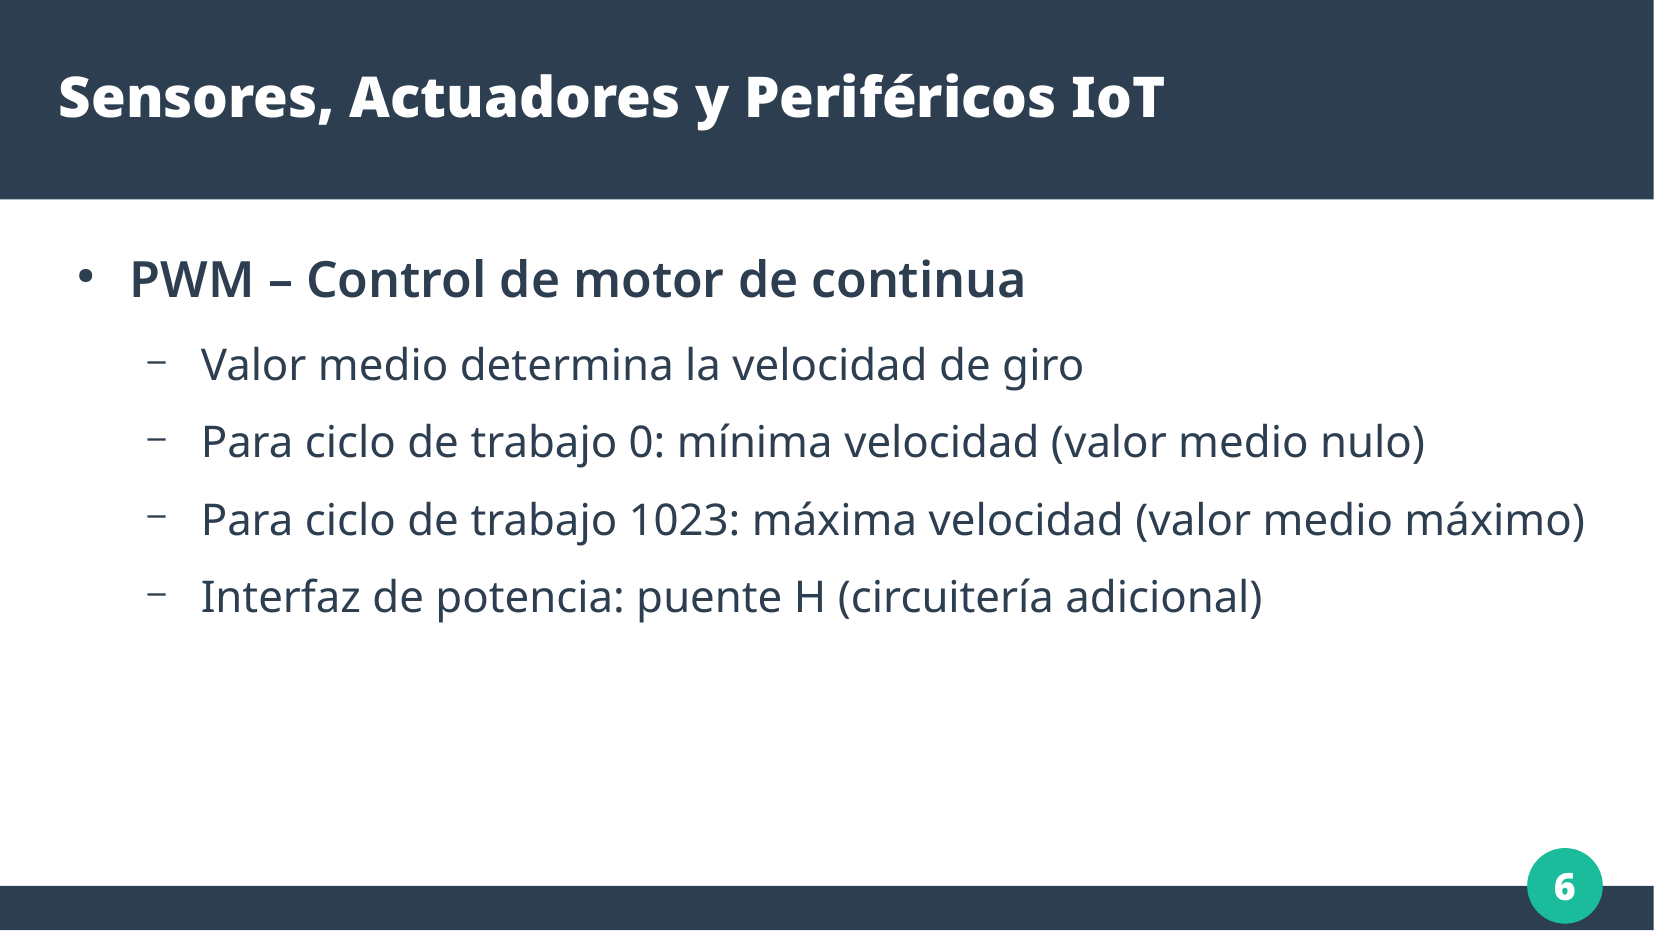

# Sensores, Actuadores y Periféricos IoT
PWM – Control de motor de continua
Valor medio determina la velocidad de giro
Para ciclo de trabajo 0: mínima velocidad (valor medio nulo)
Para ciclo de trabajo 1023: máxima velocidad (valor medio máximo)
Interfaz de potencia: puente H (circuitería adicional)